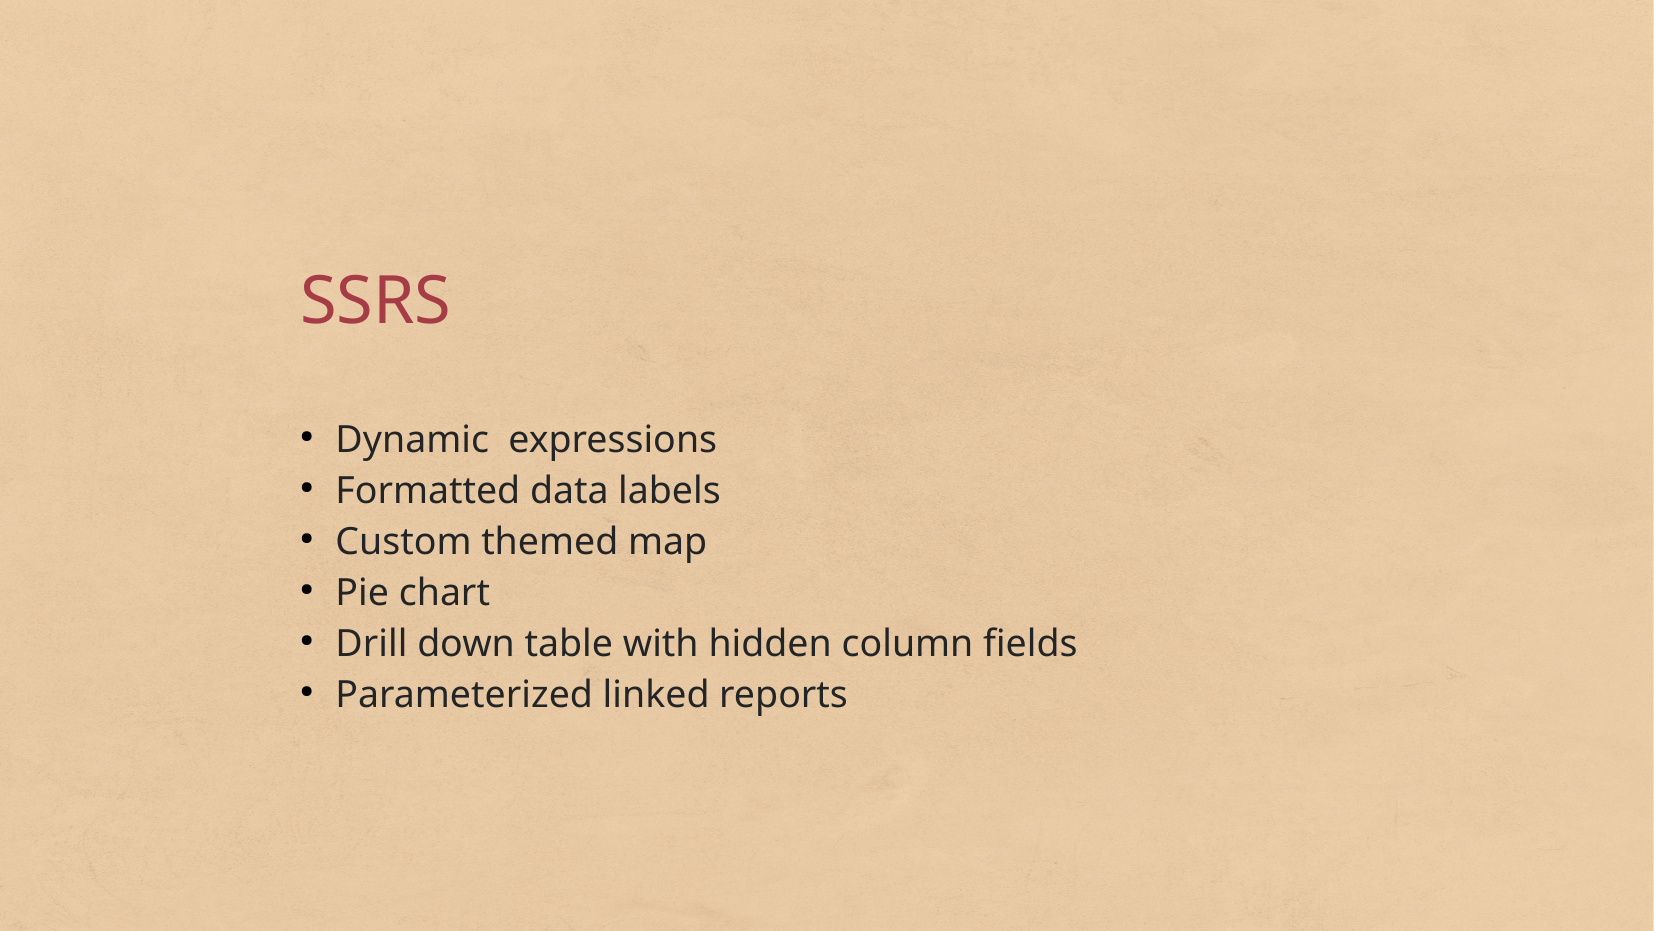

# SSRS
Dynamic expressions
Formatted data labels
Custom themed map
Pie chart
Drill down table with hidden column fields
Parameterized linked reports